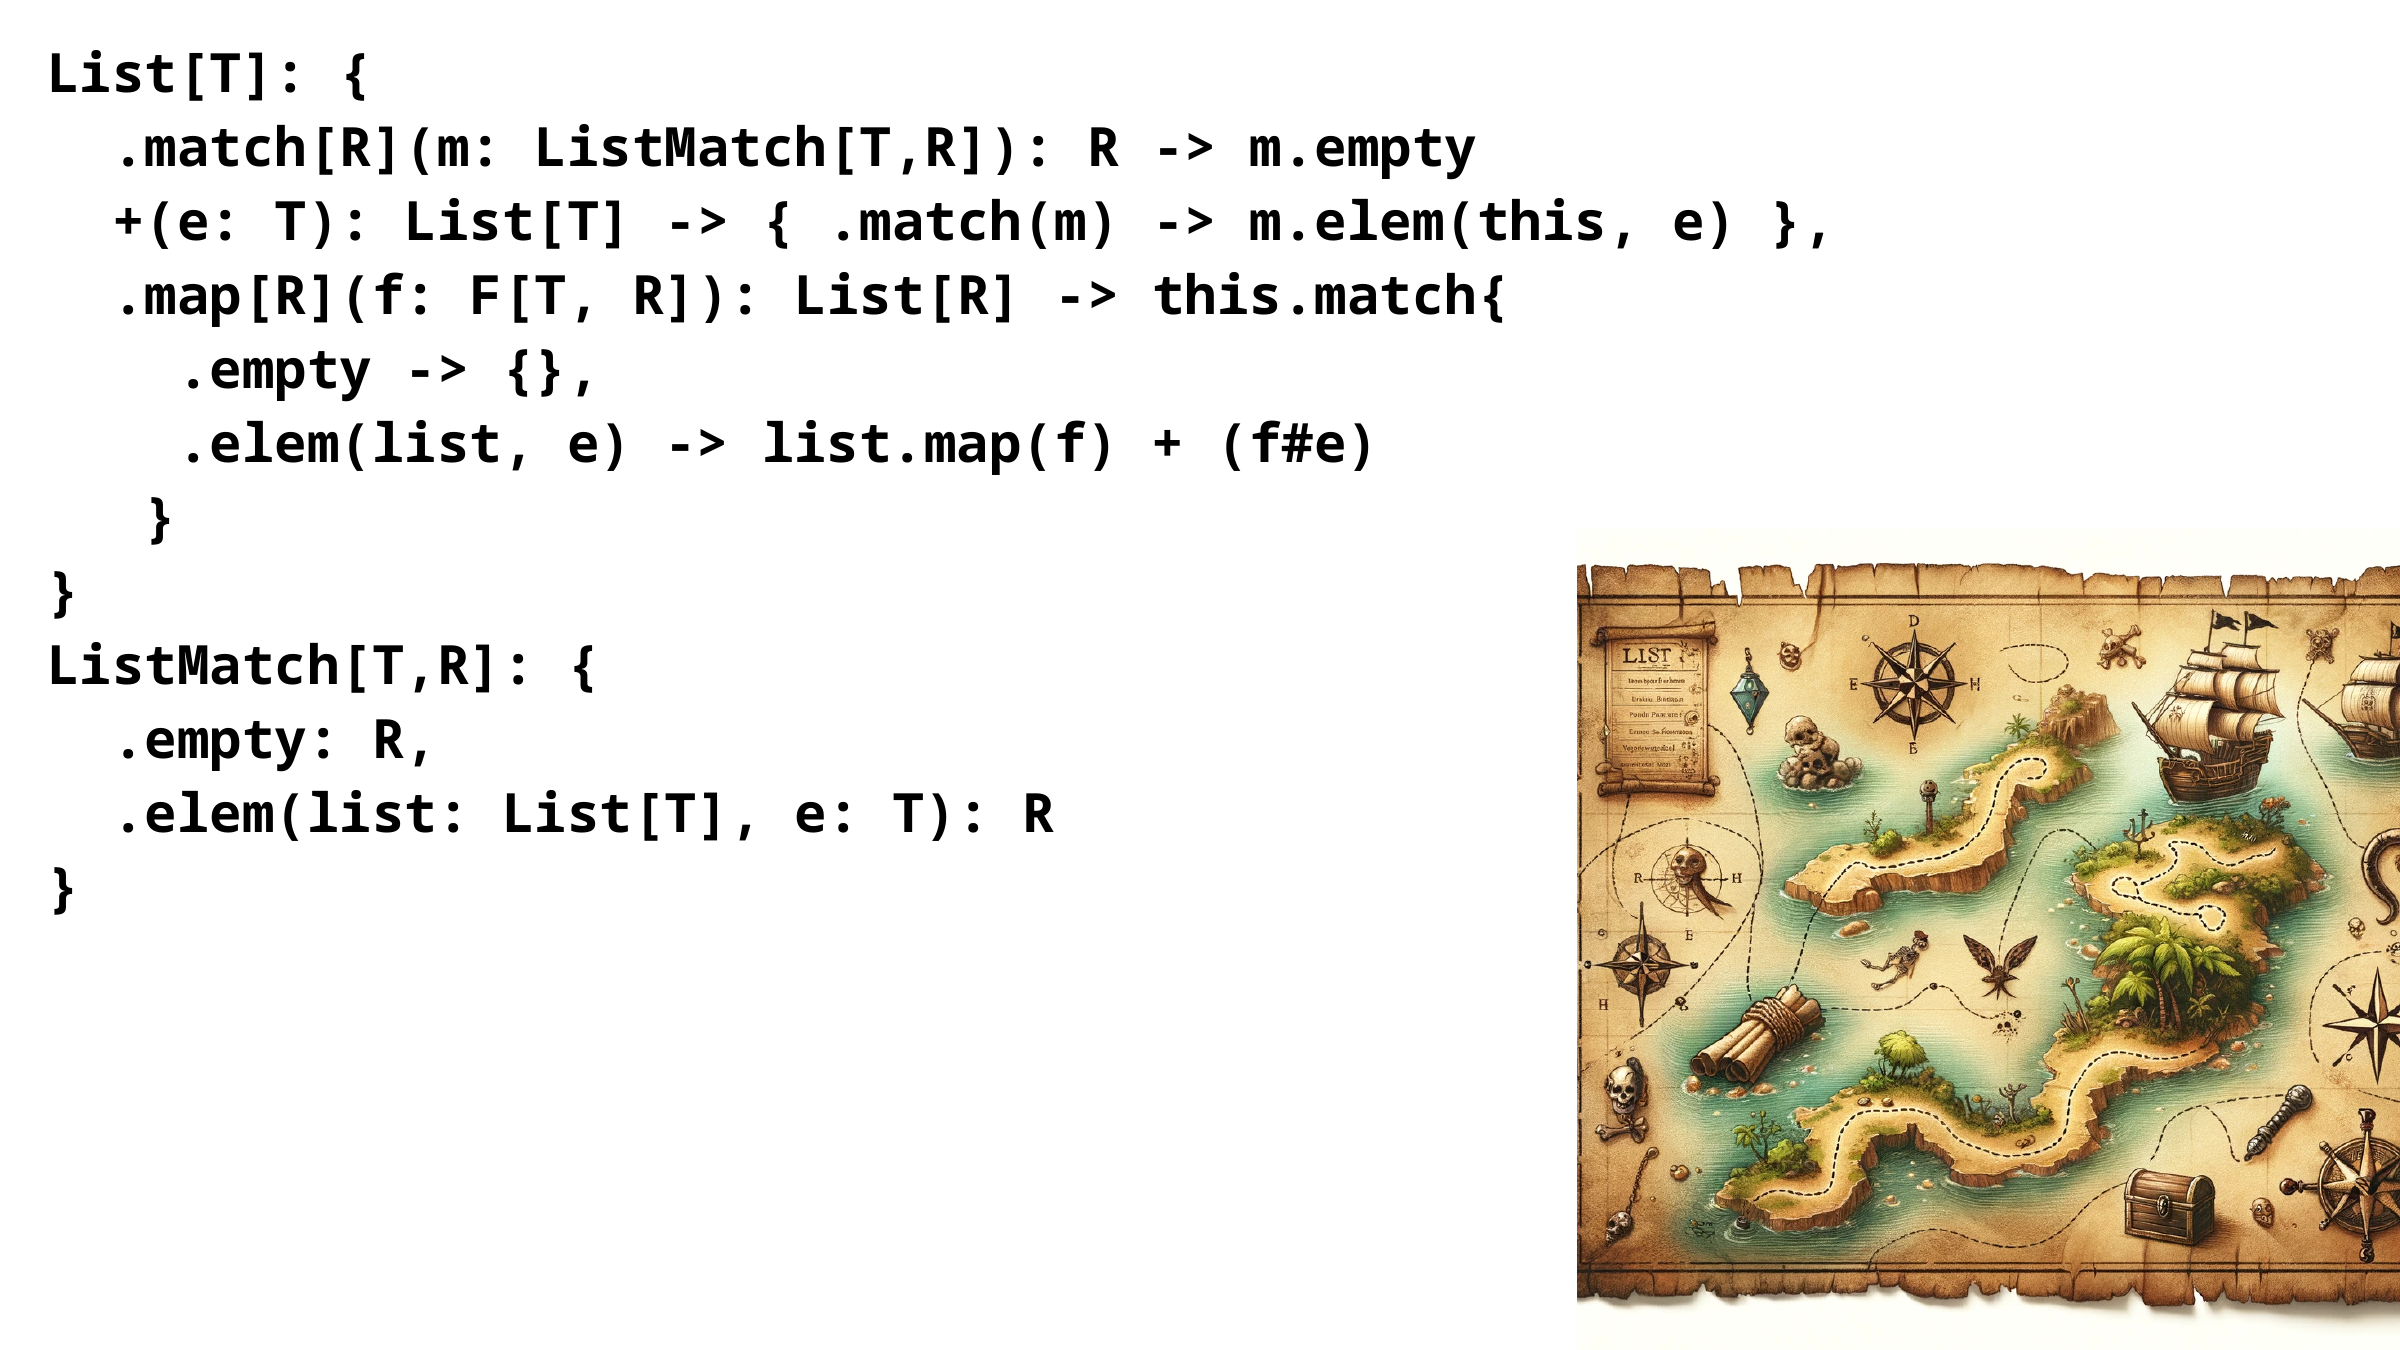

List[T]: {
 .match[R](m: ListMatch[T,R]): R -> m.empty
 +(e: T): List[T] -> { .match(m) -> m.elem(this, e) },
 .map[R](f: F[T, R]): List[R] -> this.match{
 .empty -> {},
 .elem(list, e) -> list.map(f) + (f#e)
 }
}
ListMatch[T,R]: {
 .empty: R,
 .elem(list: List[T], e: T): R
}